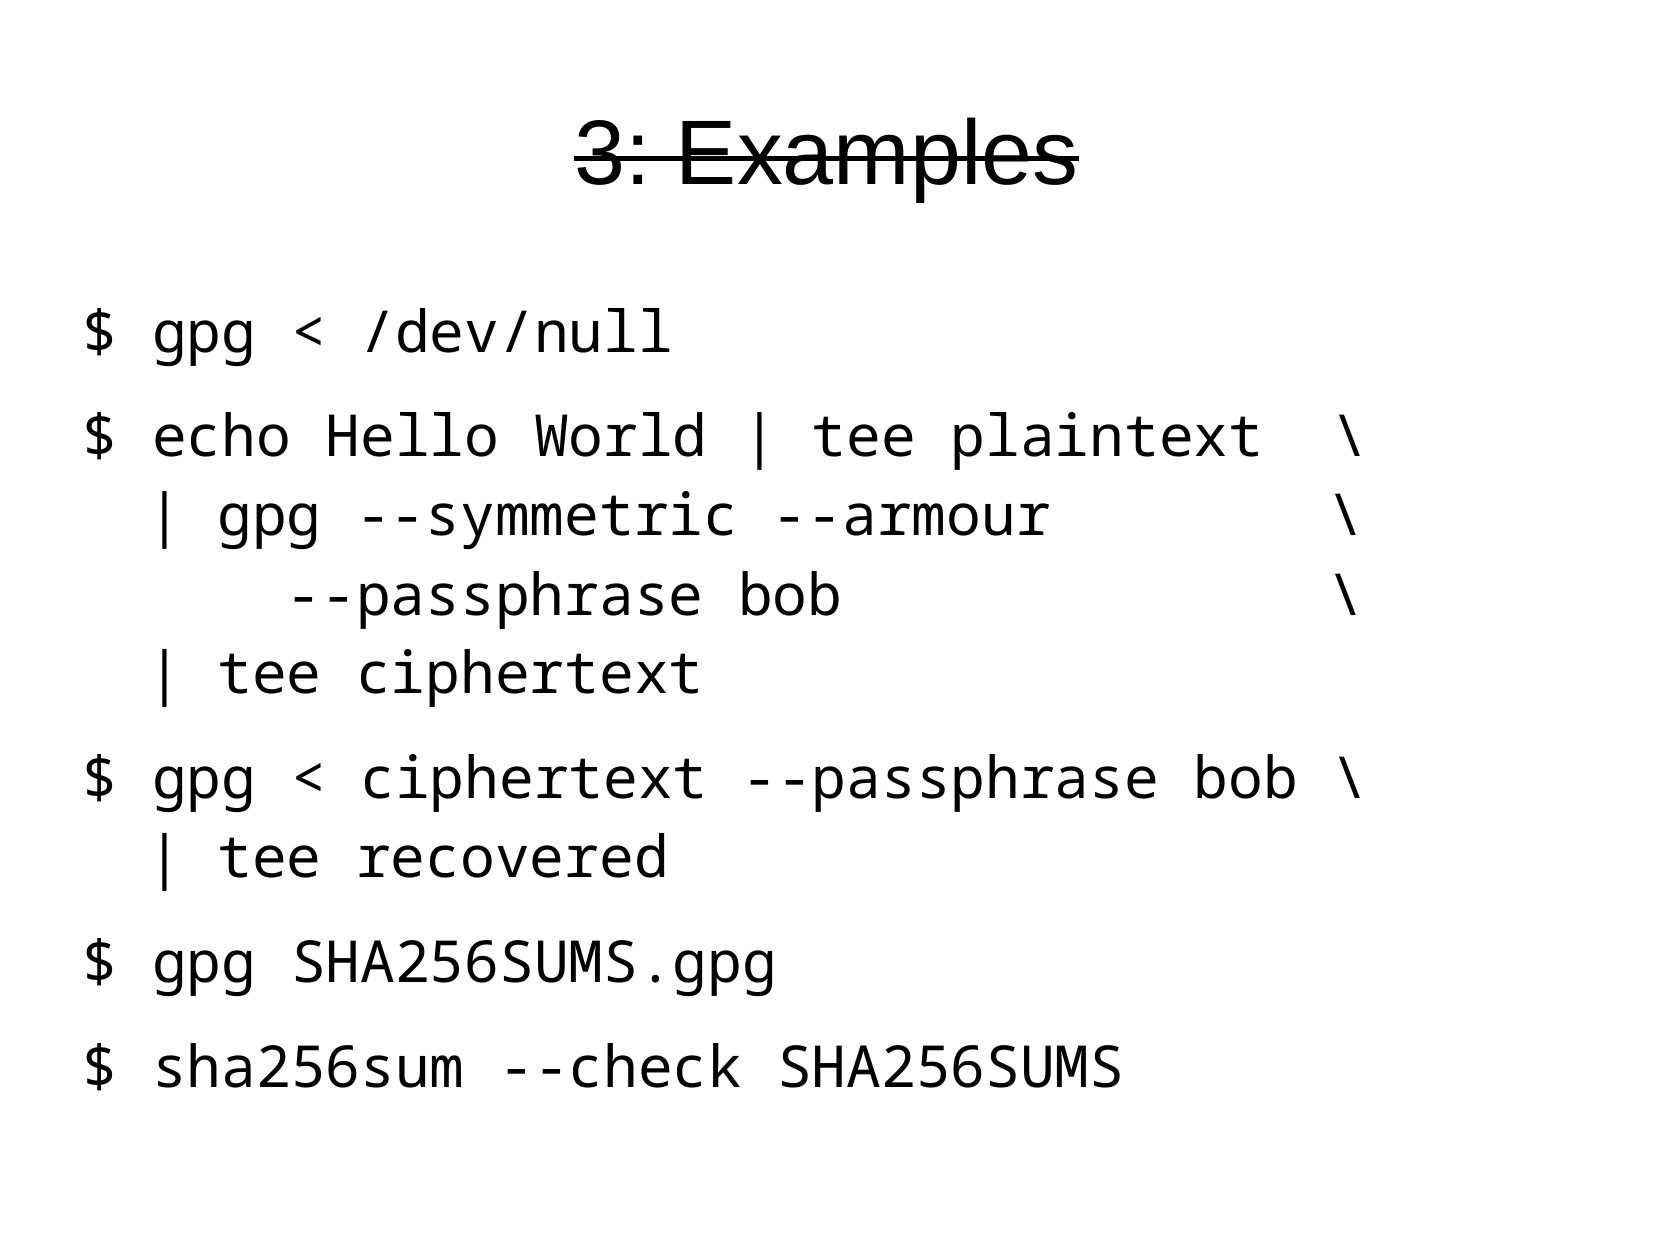

# 3: Examples
$ gpg < /dev/null
$ echo Hello World | tee plaintext \
	| gpg --symmetric --armour \
	 --passphrase bob \
	| tee ciphertext
$ gpg < ciphertext --passphrase bob \
	| tee recovered
$ gpg SHA256SUMS.gpg
$ sha256sum --check SHA256SUMS